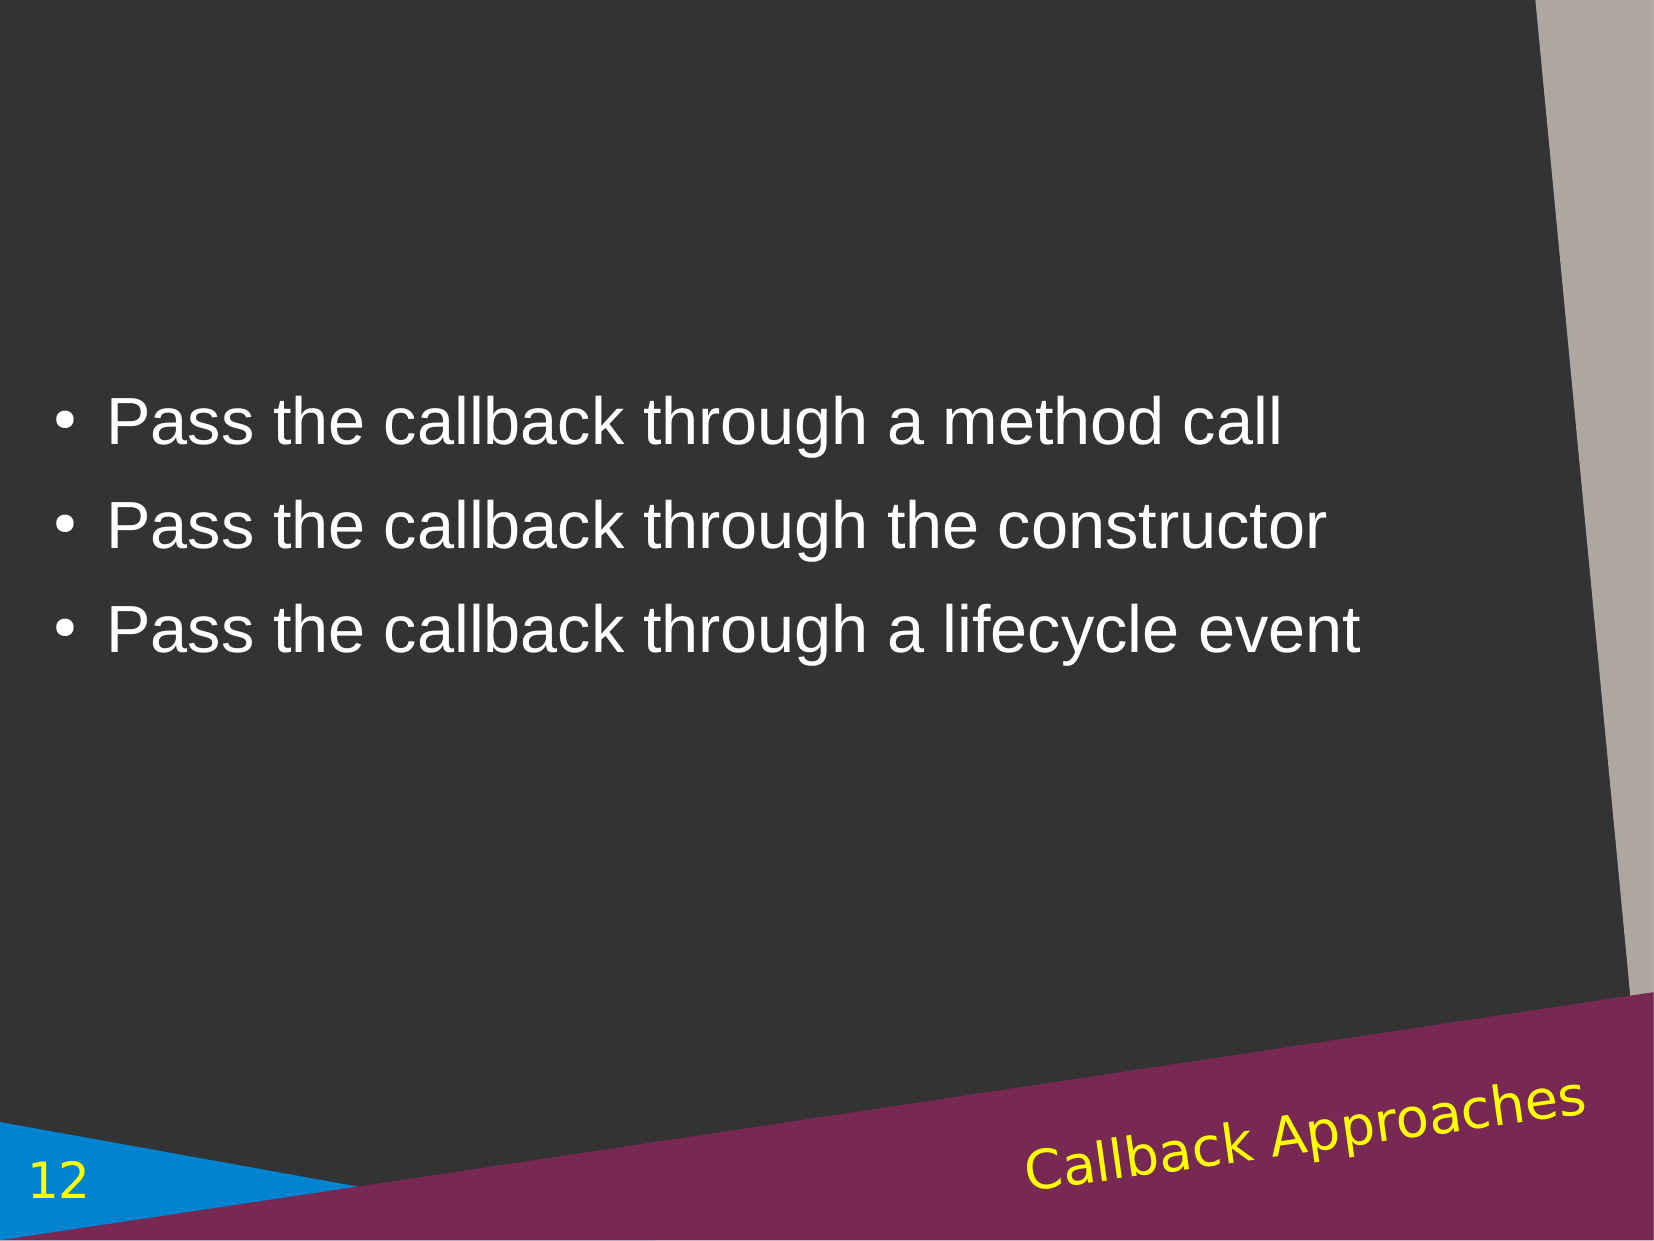

Pass the callback through a method call
Pass the callback through the constructor
Pass the callback through a lifecycle event
# Callback Approaches
12